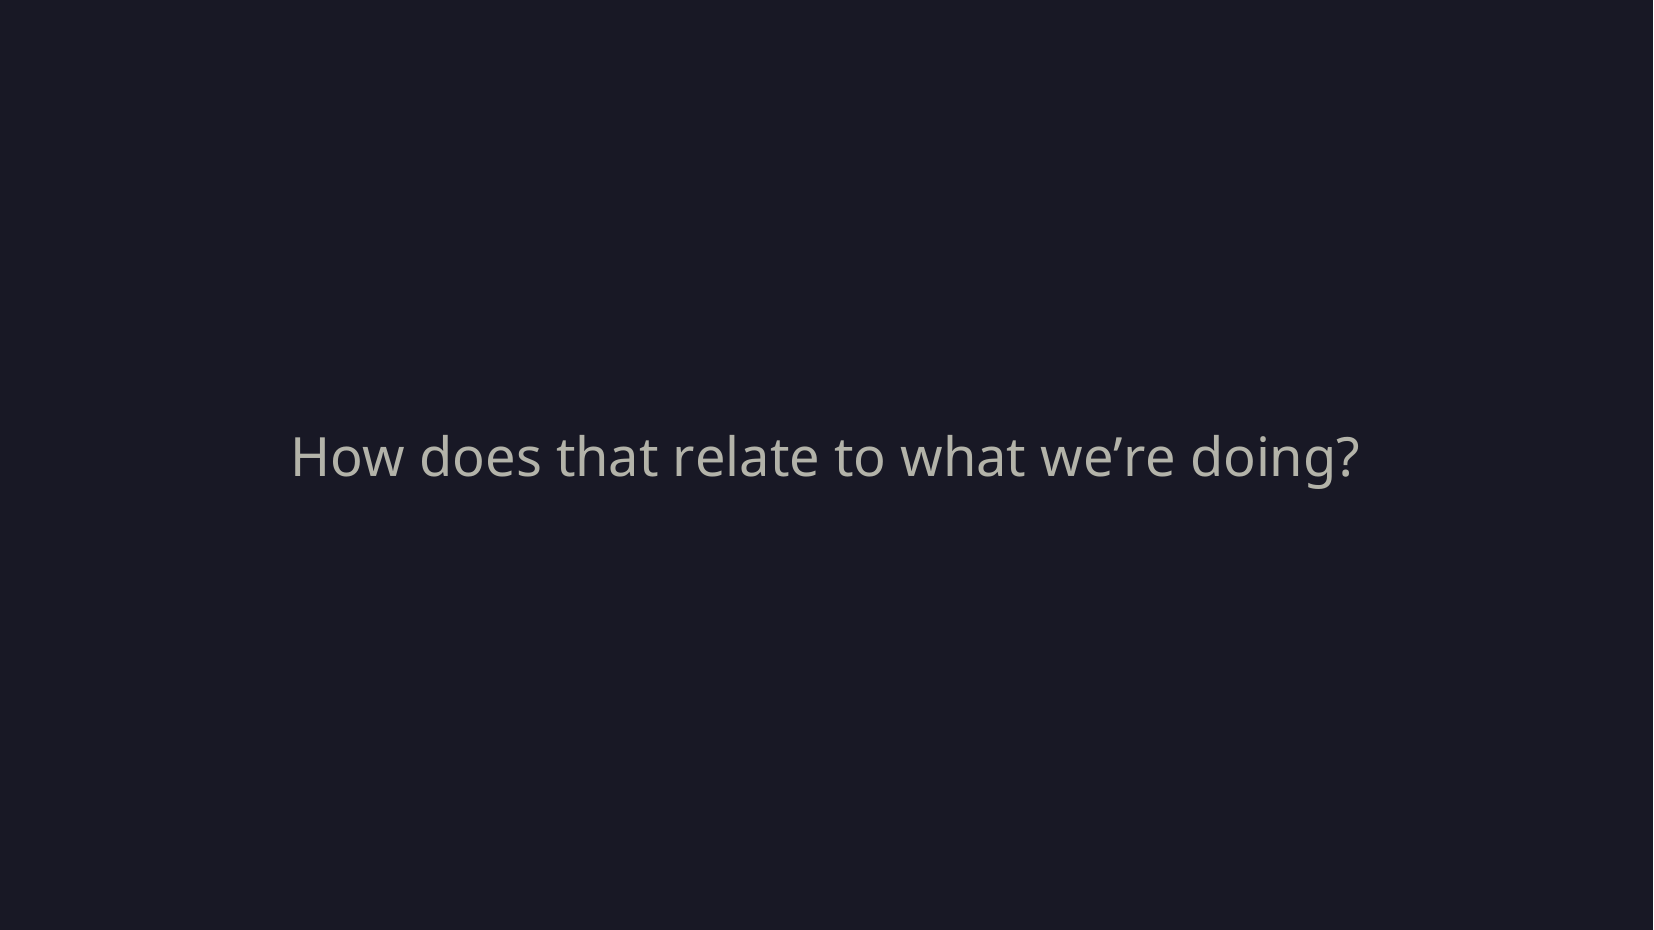

How does that relate to what we’re doing?